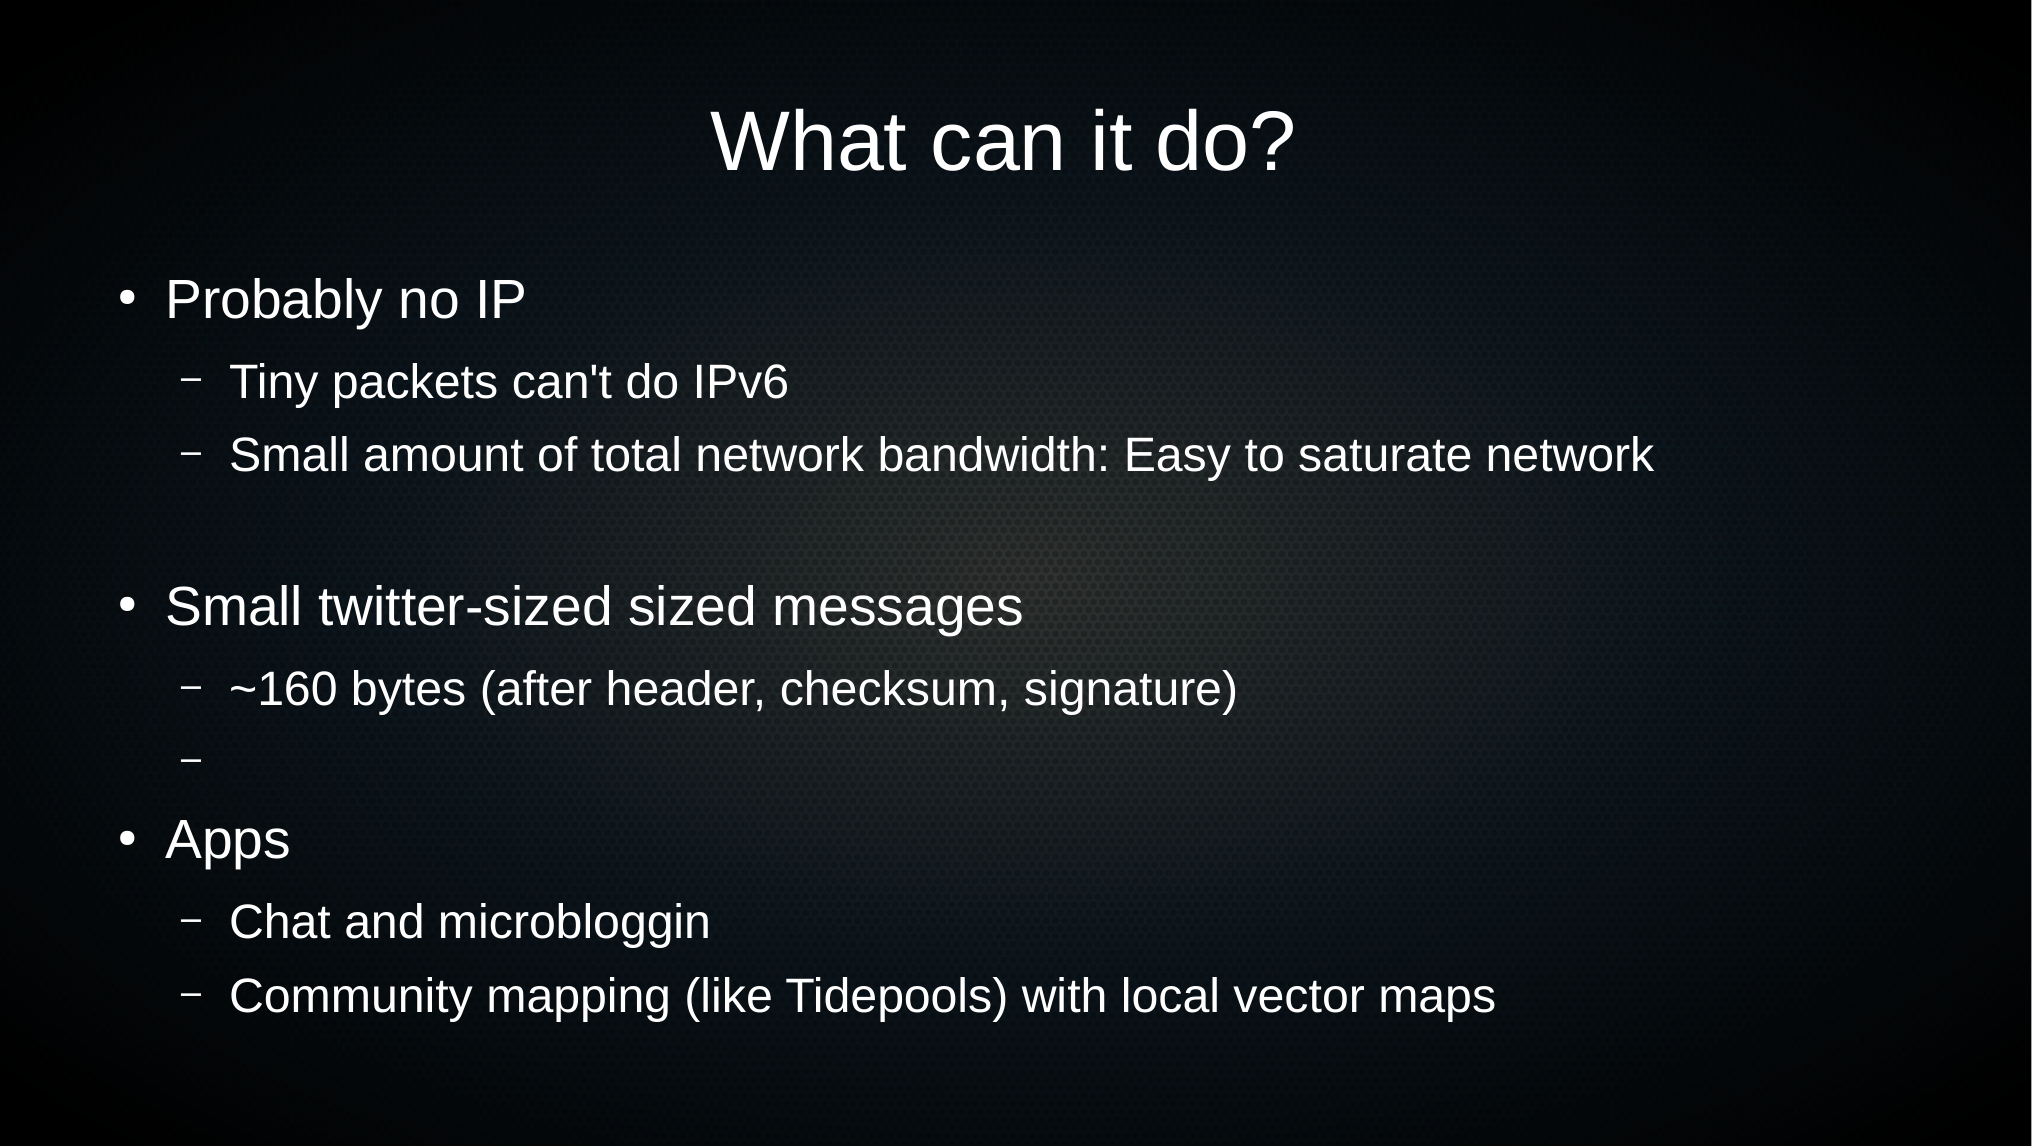

# What can it do?
Probably no IP
Tiny packets can't do IPv6
Small amount of total network bandwidth: Easy to saturate network
Small twitter-sized sized messages
~160 bytes (after header, checksum, signature)
Apps
Chat and microbloggin
Community mapping (like Tidepools) with local vector maps